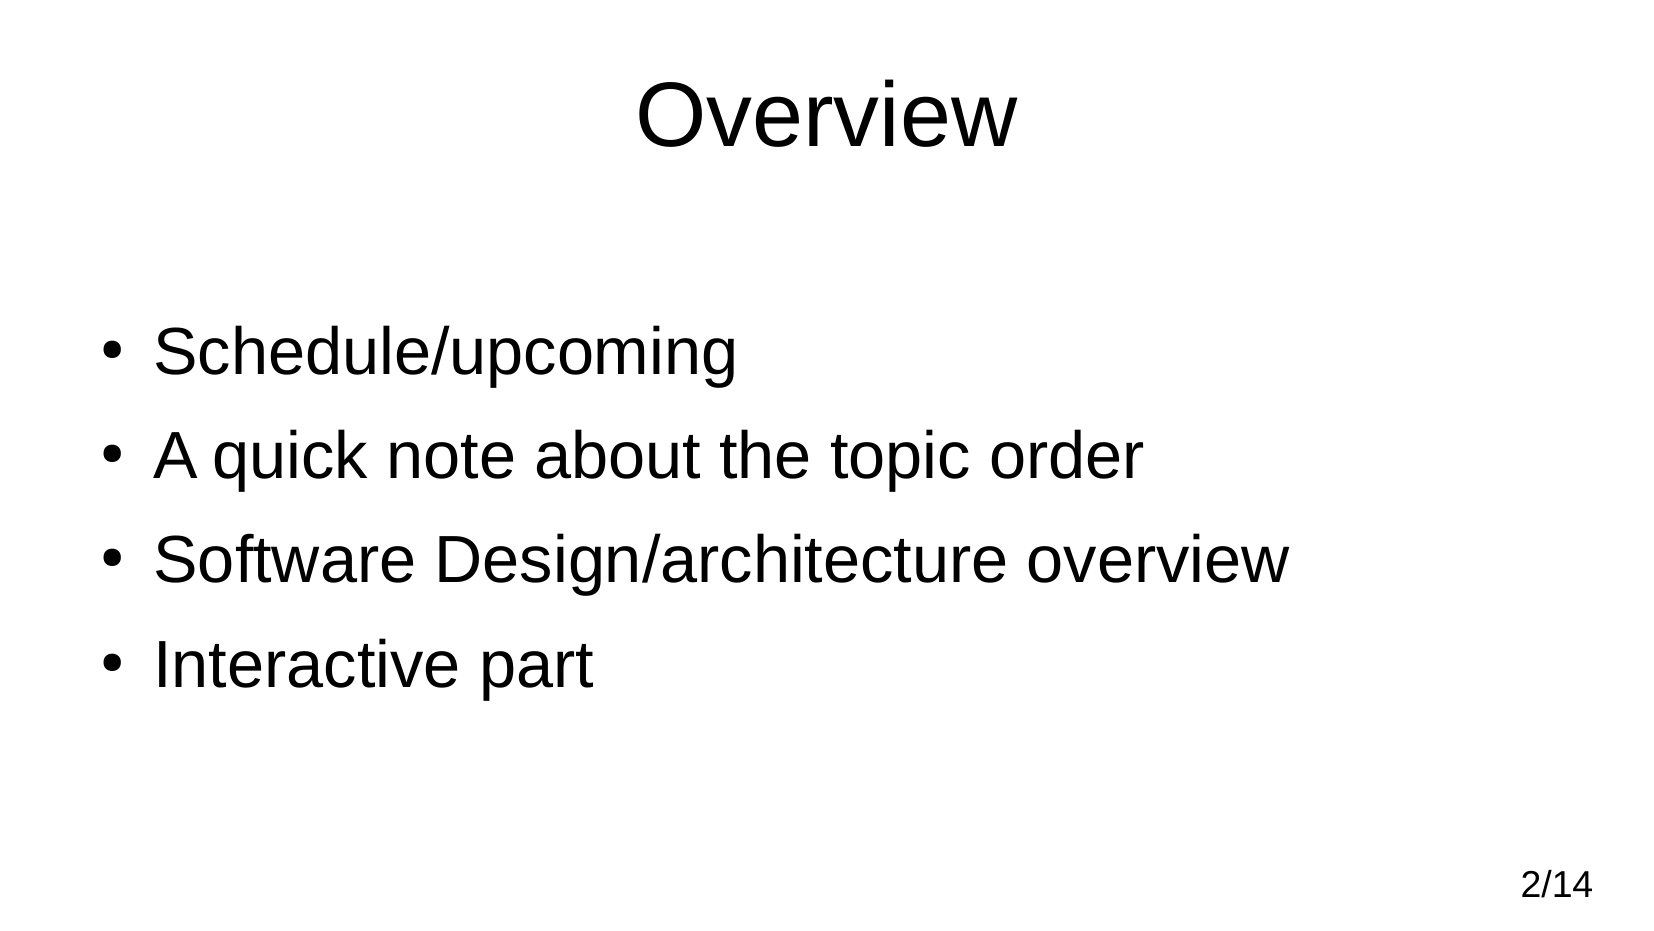

# Overview
Schedule/upcoming
A quick note about the topic order
Software Design/architecture overview
Interactive part